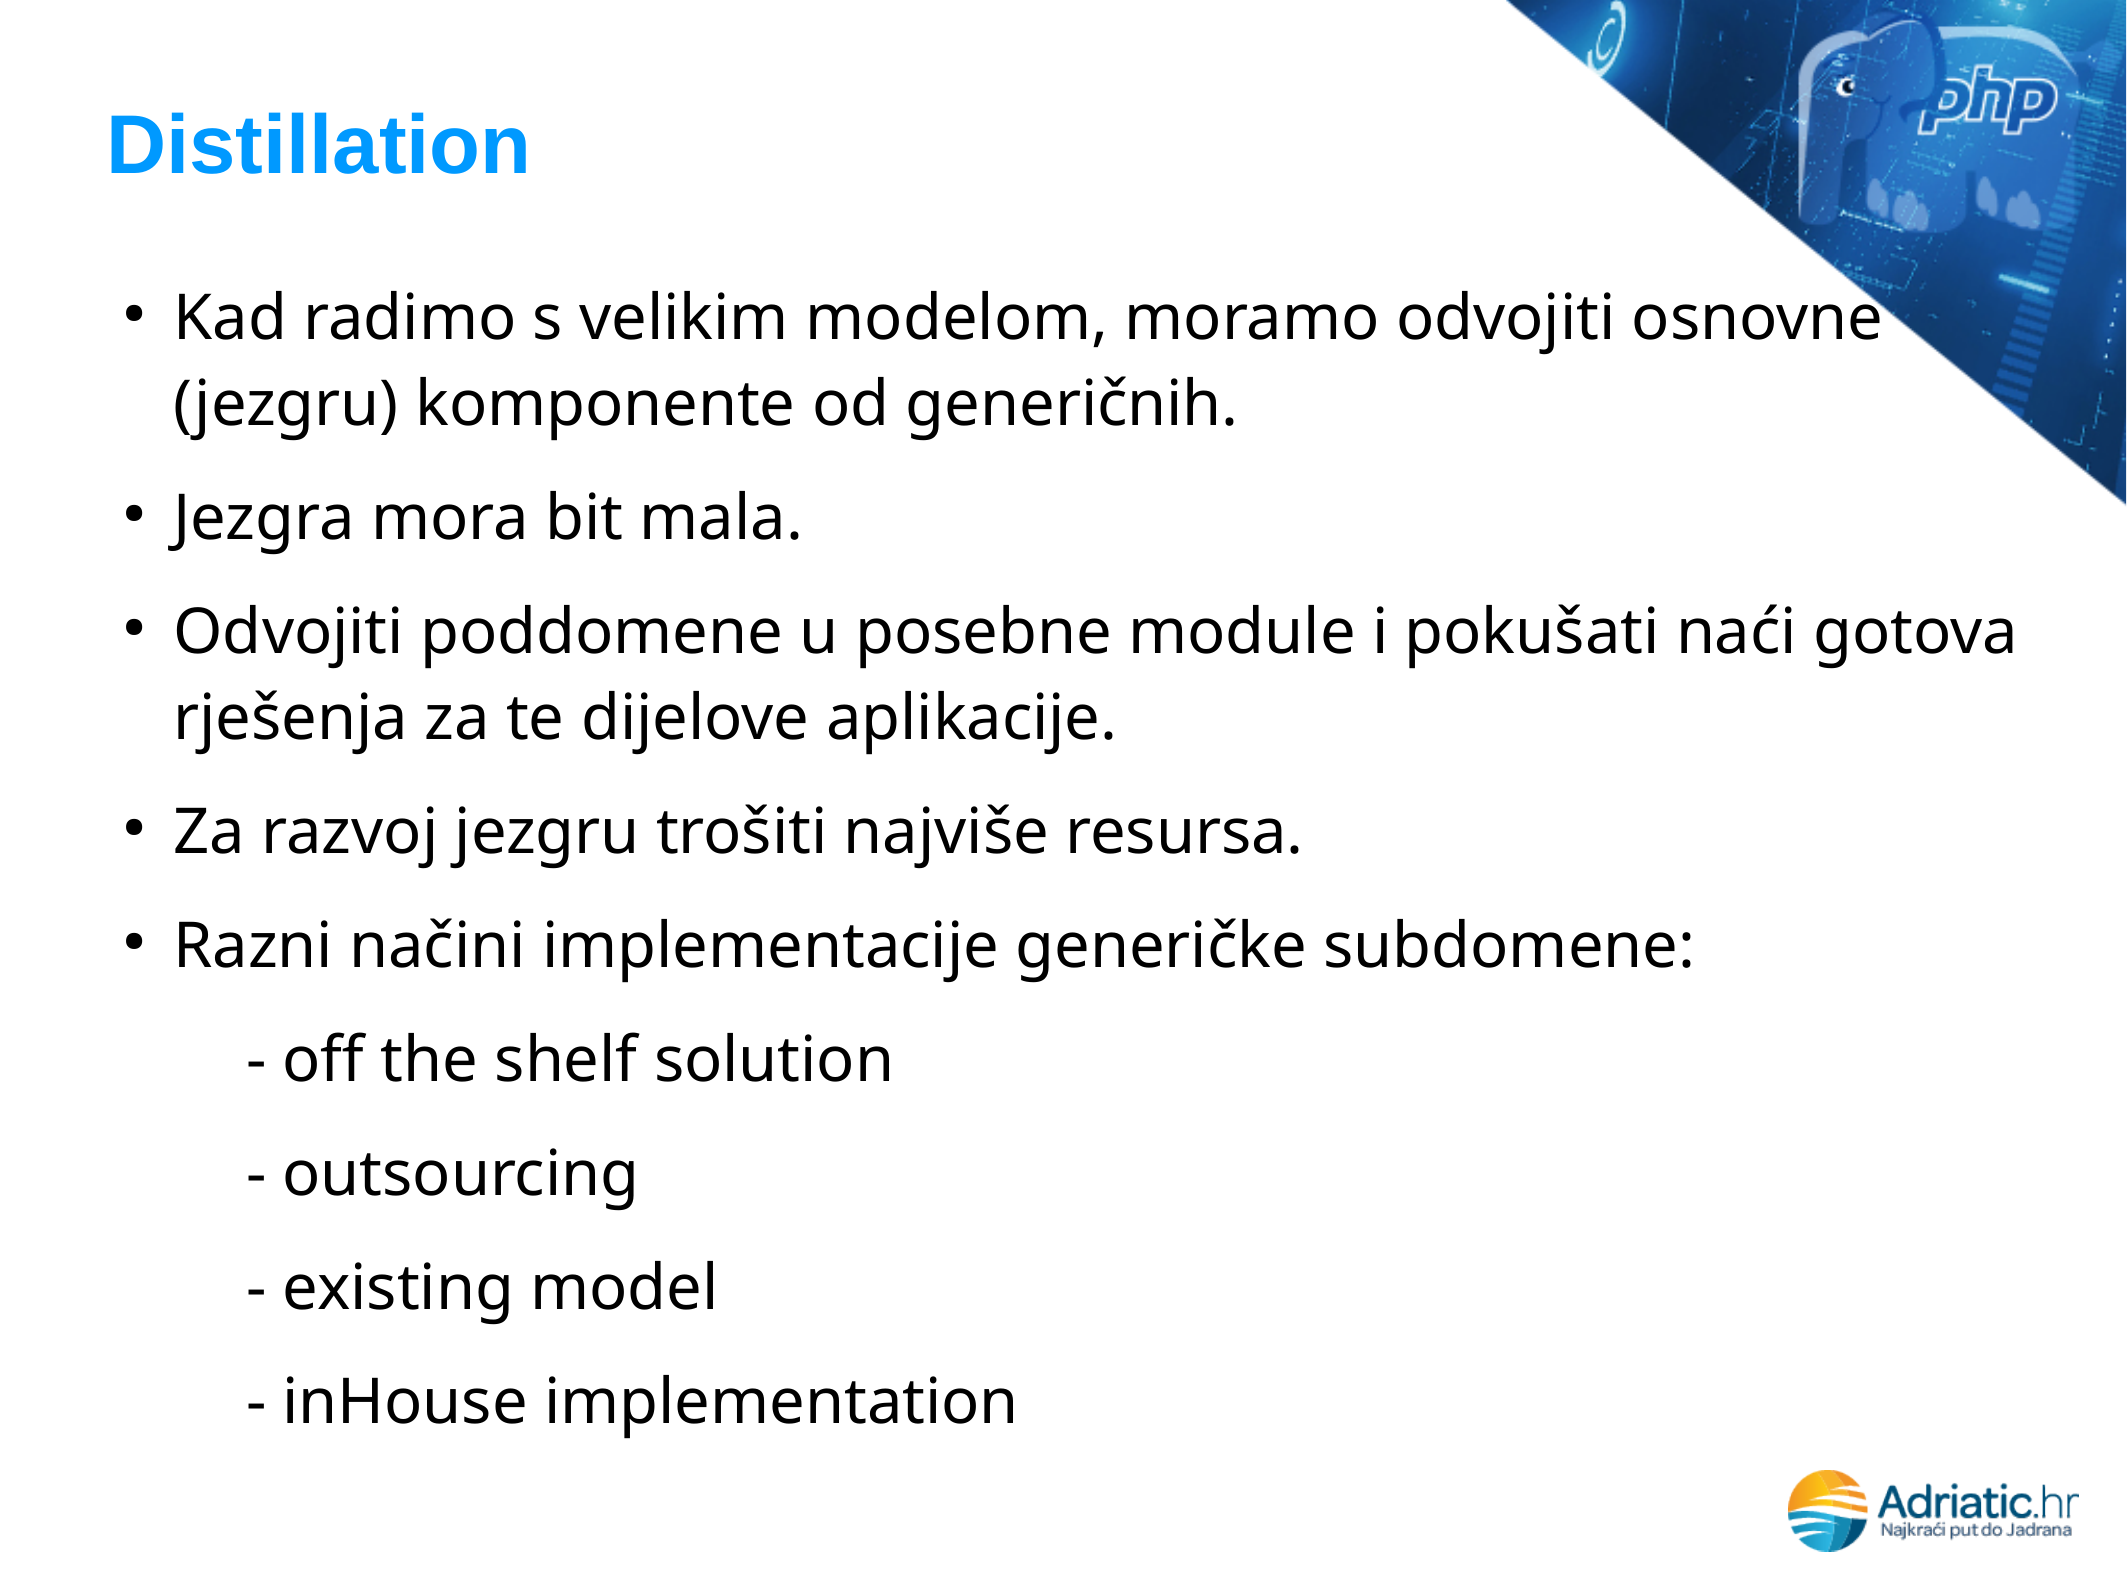

# Distillation
Kad radimo s velikim modelom, moramo odvojiti osnovne (jezgru) komponente od generičnih.
Jezgra mora bit mala.
Odvojiti poddomene u posebne module i pokušati naći gotova rješenja za te dijelove aplikacije.
Za razvoj jezgru trošiti najviše resursa.
Razni načini implementacije generičke subdomene:
- off the shelf solution
- outsourcing
- existing model
- inHouse implementation